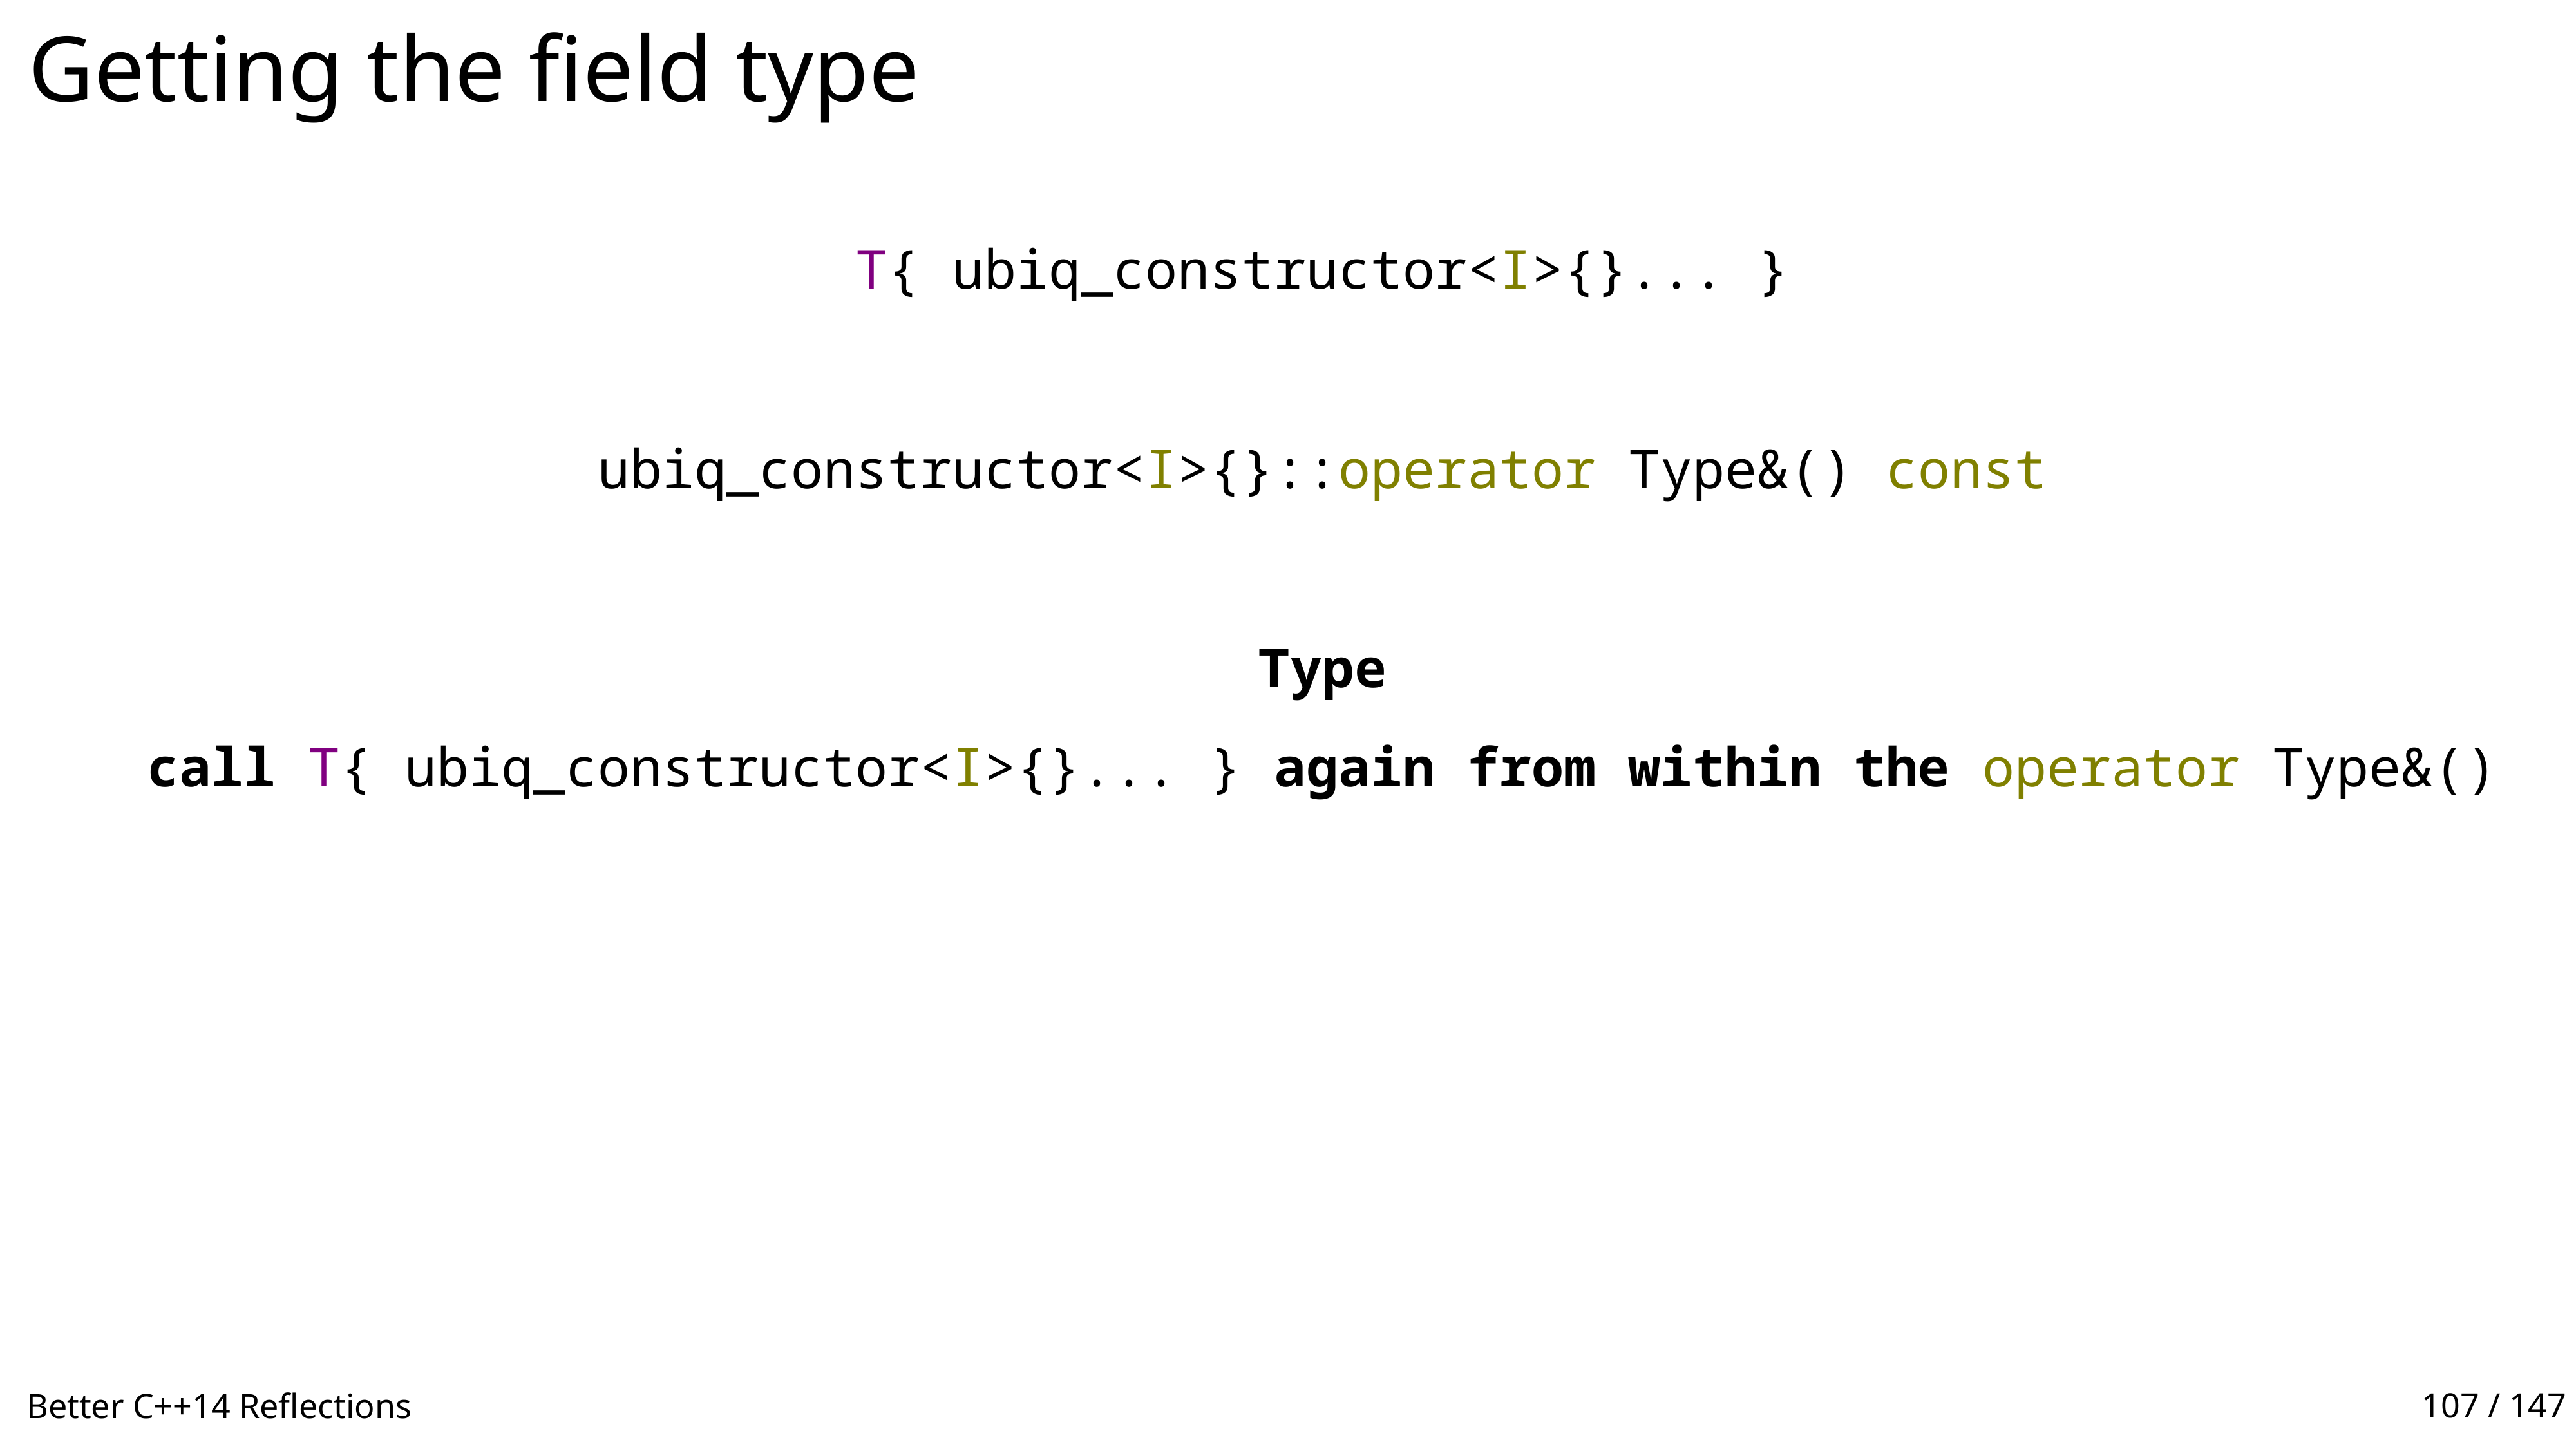

# Getting the field type
T{ ubiq_constructor<I>{}... }
ubiq_constructor<I>{}::operator Type&() const
Type
call T{ ubiq_constructor<I>{}... } again from within the operator Type&()
Better C++14 Reflections